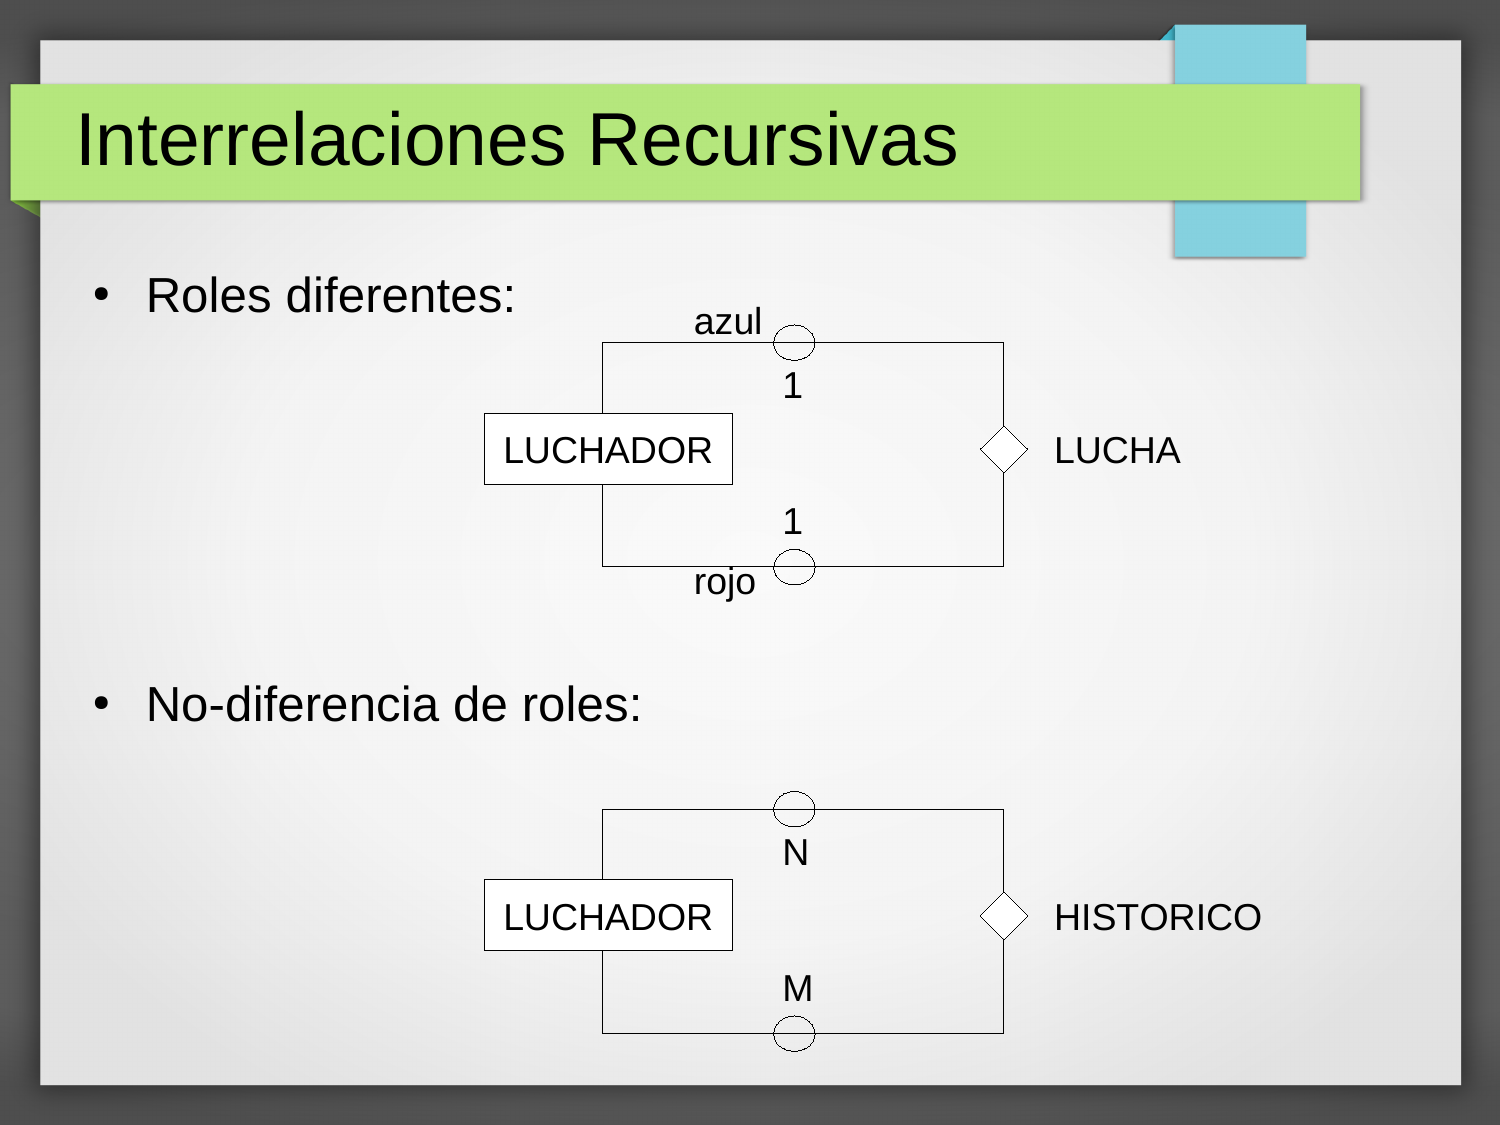

# Interrelaciones Recursivas
Roles diferentes:
No-diferencia de roles:
azul
1
LUCHADOR
LUCHA
1
rojo
N
LUCHADOR
HISTORICO
M